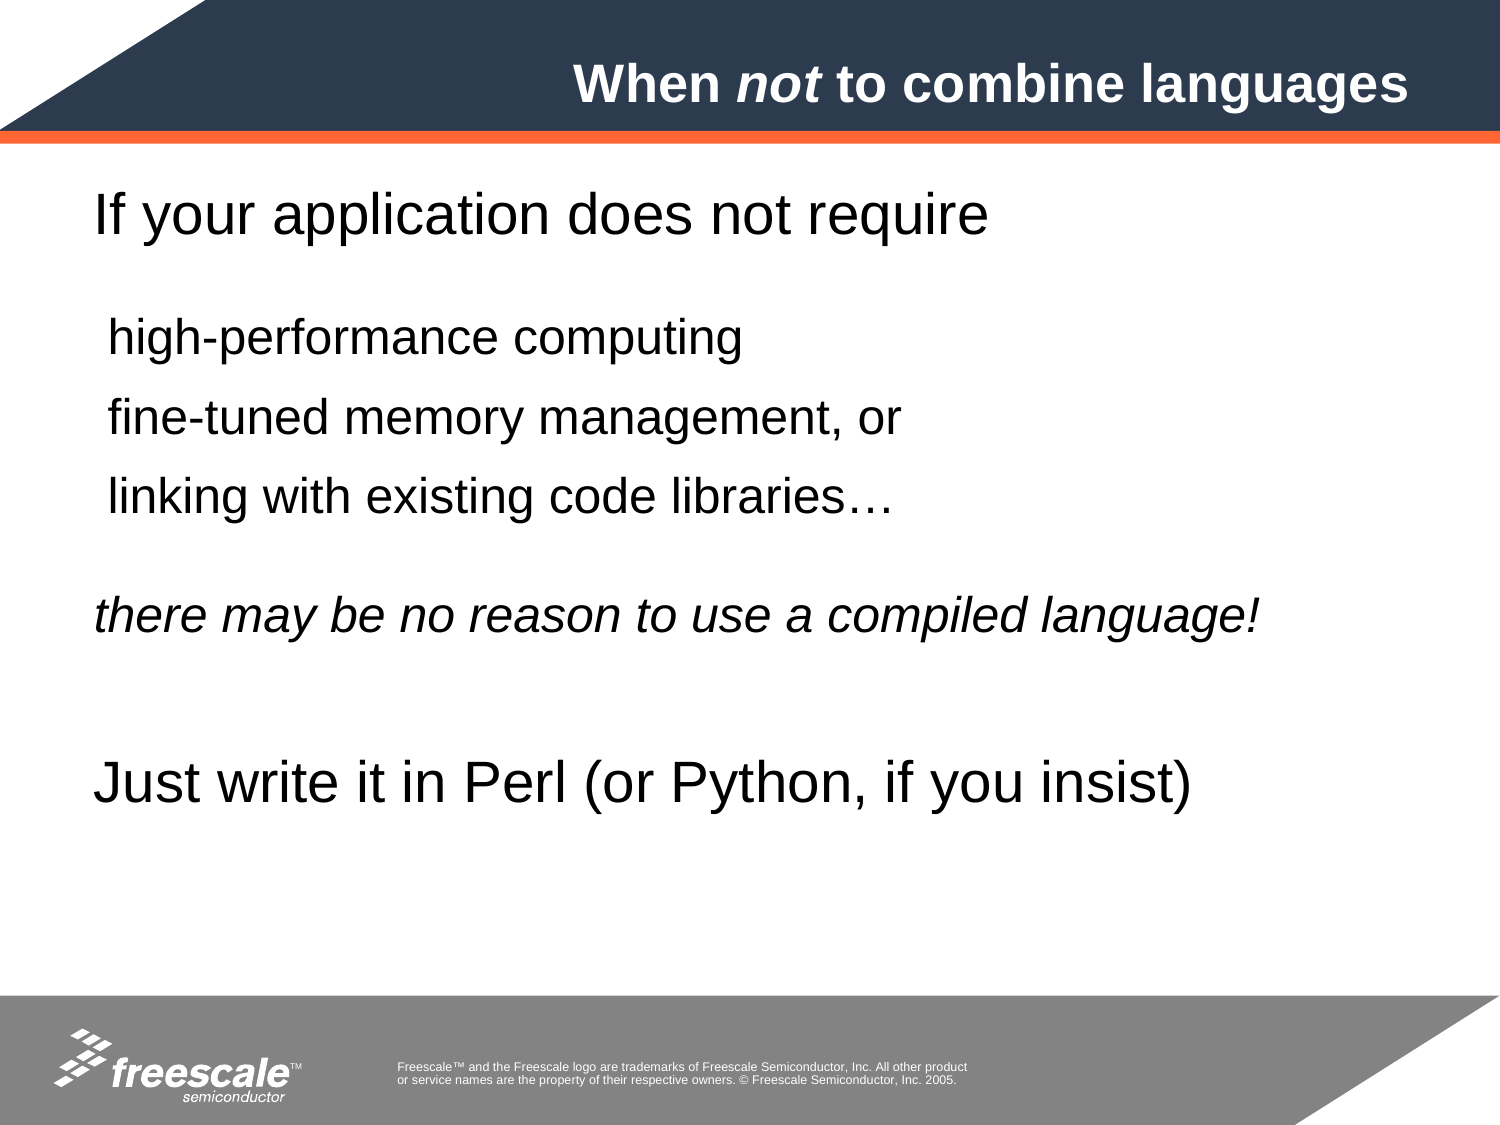

# When not to combine languages
If your application does not require
 high-performance computing
 fine-tuned memory management, or
 linking with existing code libraries…
there may be no reason to use a compiled language!
Just write it in Perl (or Python, if you insist)